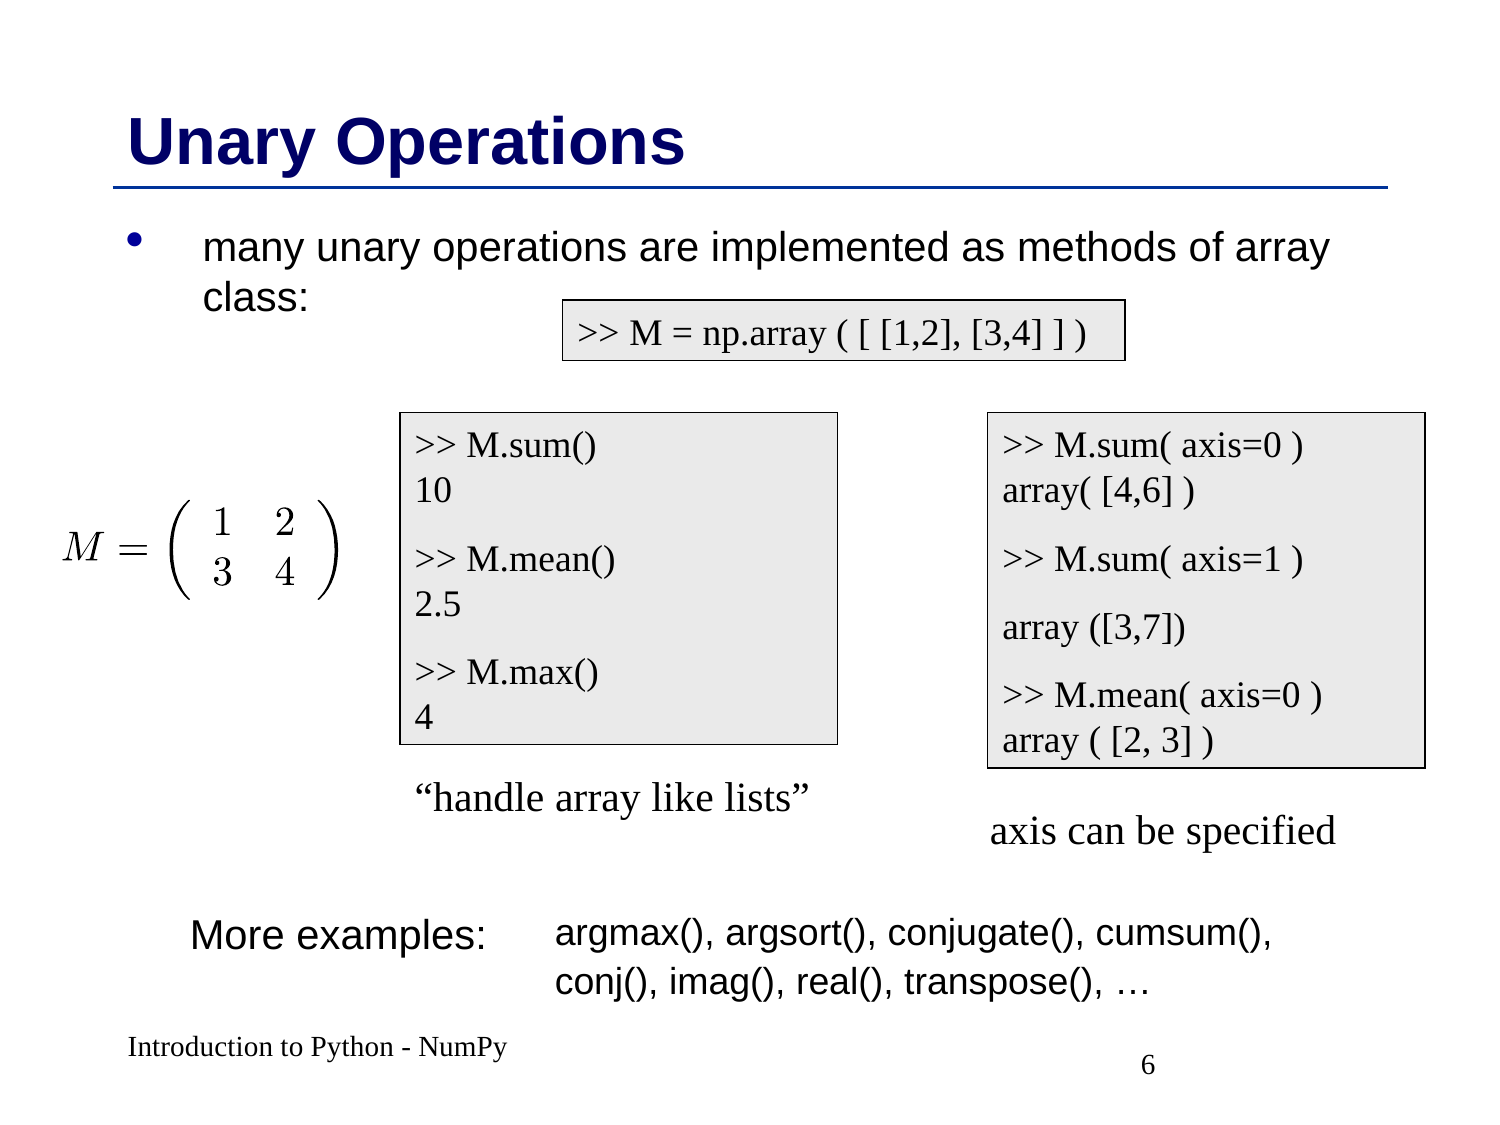

# Unary Operations
many unary operations are implemented as methods of array class:
>> M = np.array ( [ [1,2], [3,4] ] )
>> M.sum()
10
>> M.mean()
2.5
>> M.max()
4
>> M.sum( axis=0 )
array( [4,6] )
>> M.sum( axis=1 )
array ([3,7])
>> M.mean( axis=0 )
array ( [2, 3] )
“handle array like lists”
axis can be specified
More examples:
argmax(), argsort(), conjugate(), cumsum(),
conj(), imag(), real(), transpose(), …
Introduction to Python - NumPy